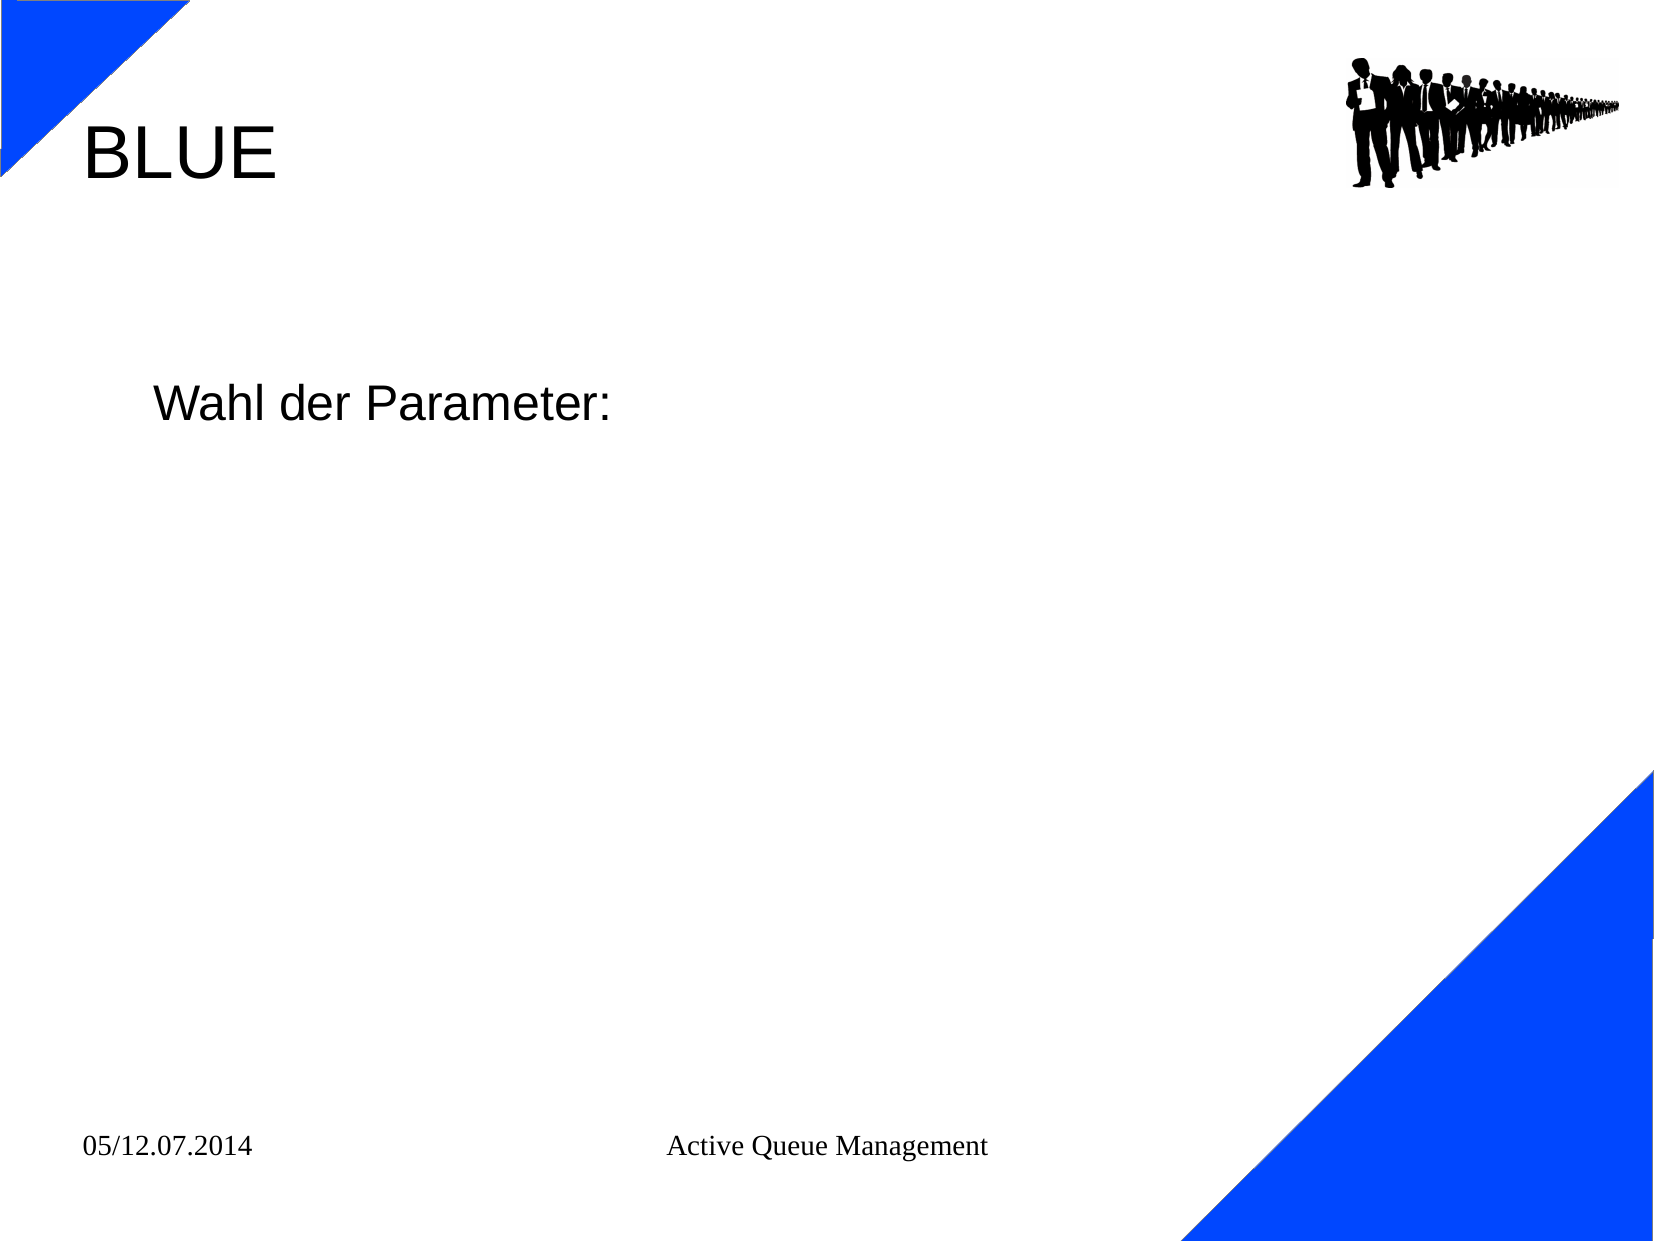

# BLUE
Wahl der Parameter:
05/12.07.2014
Active Queue Management
37